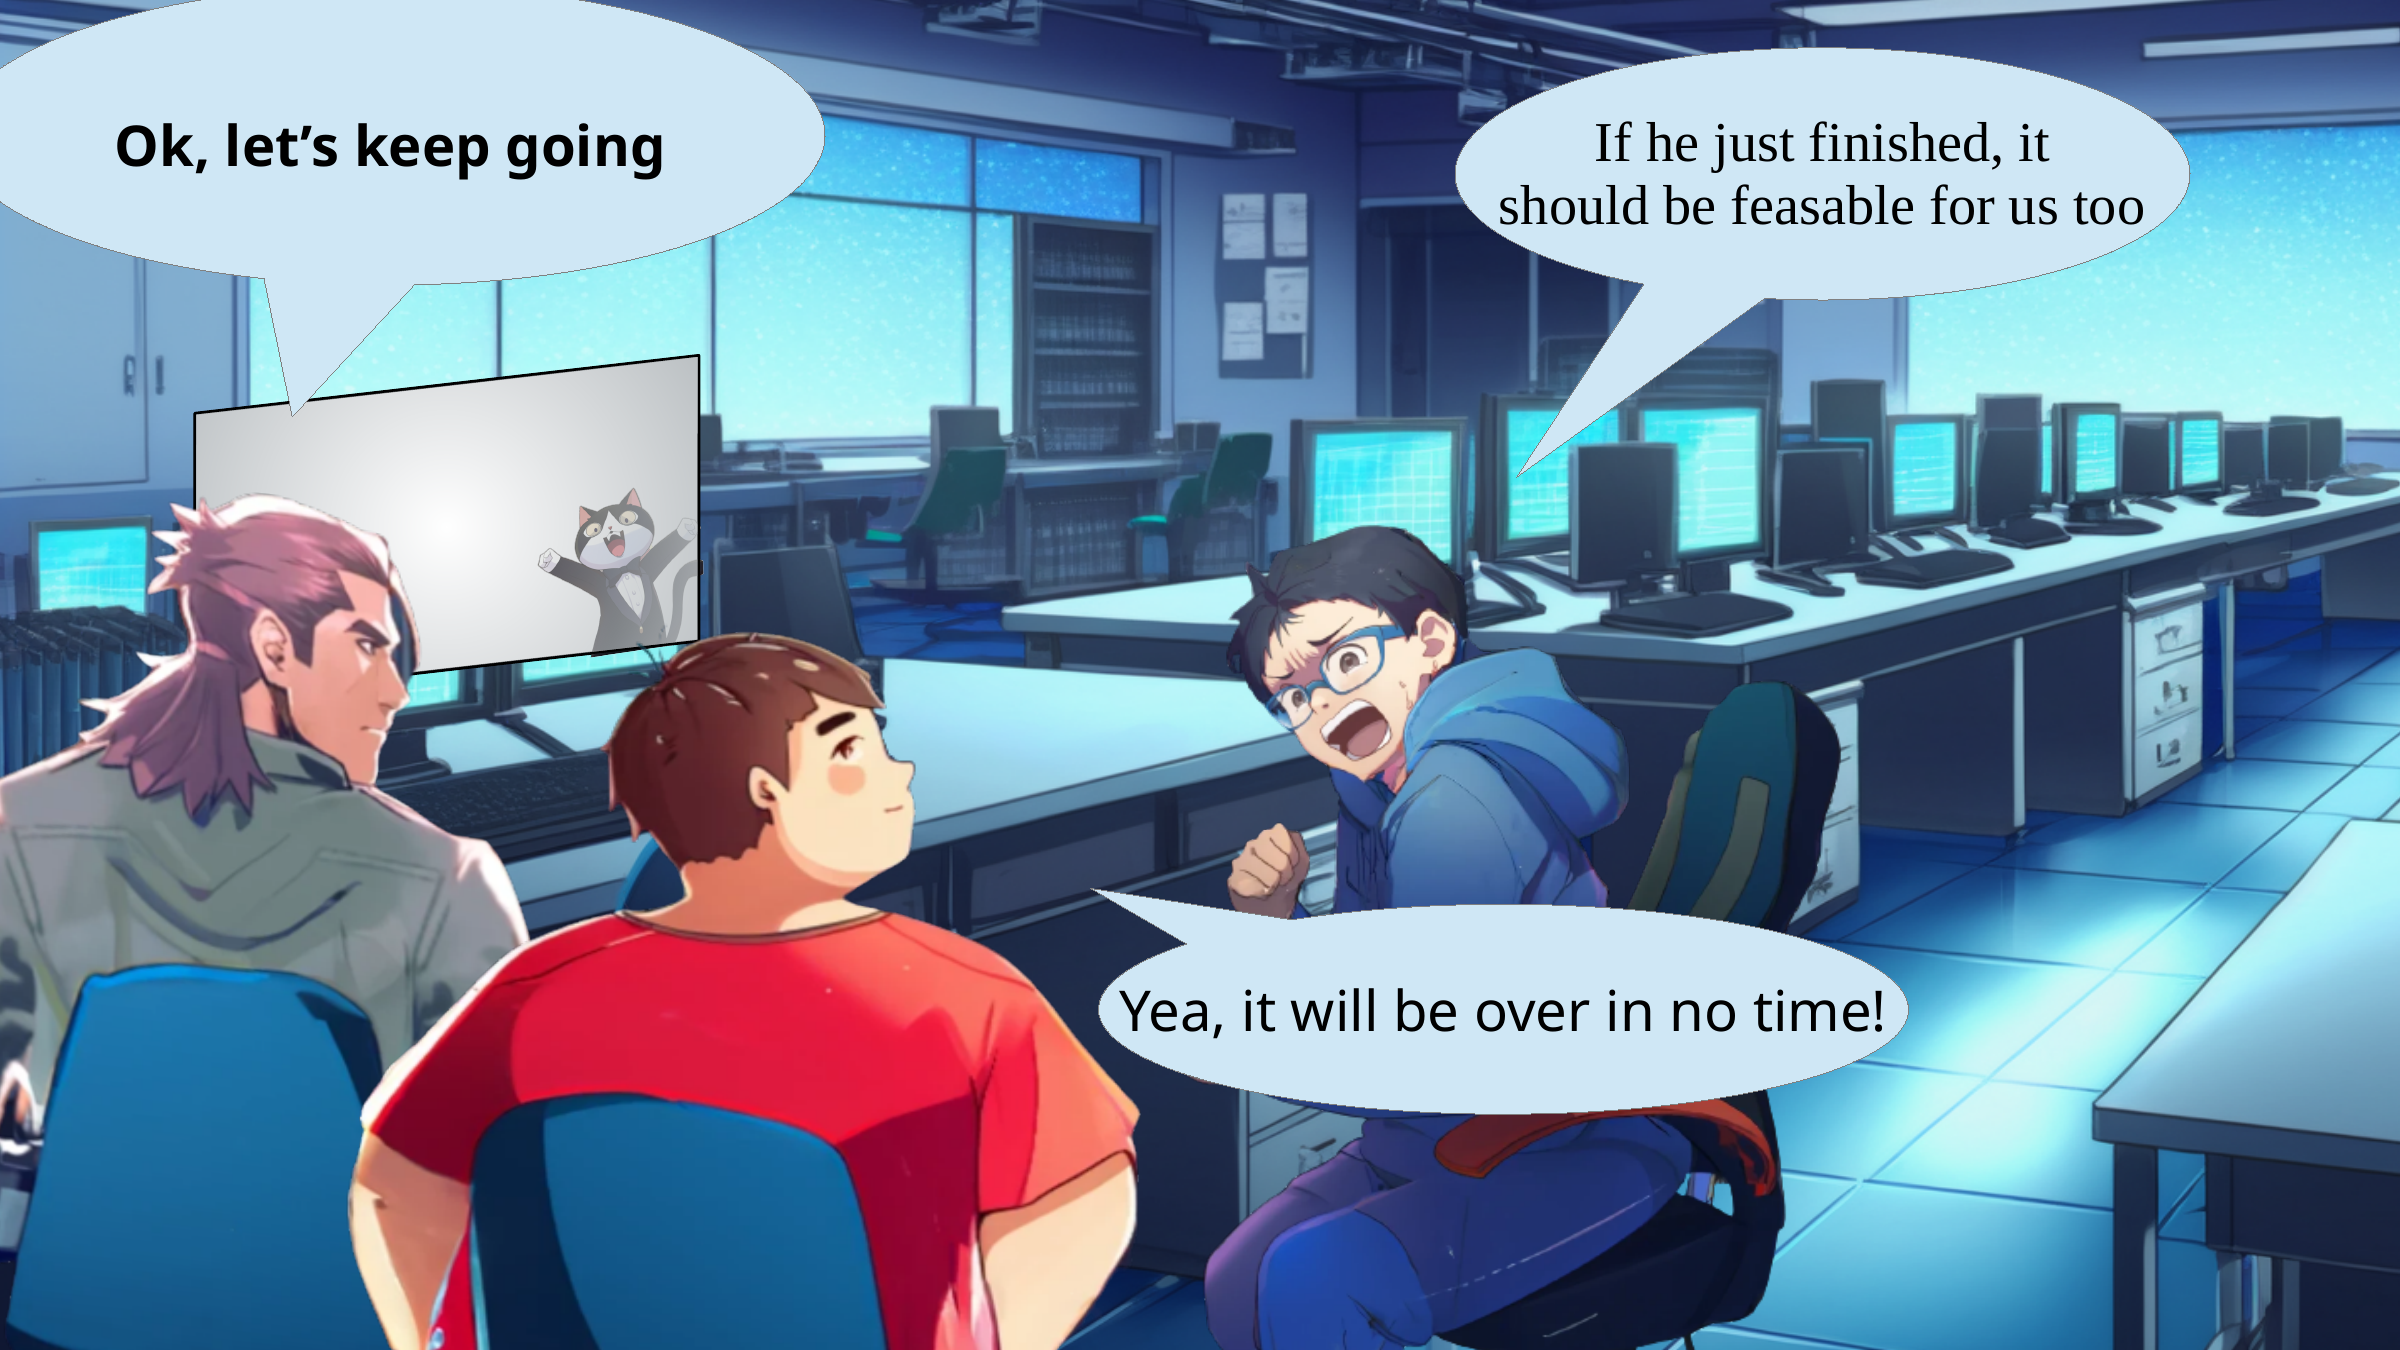

Ok, let’s keep going
If he just finished, it
should be feasable for us too
Yea, it will be over in no time!